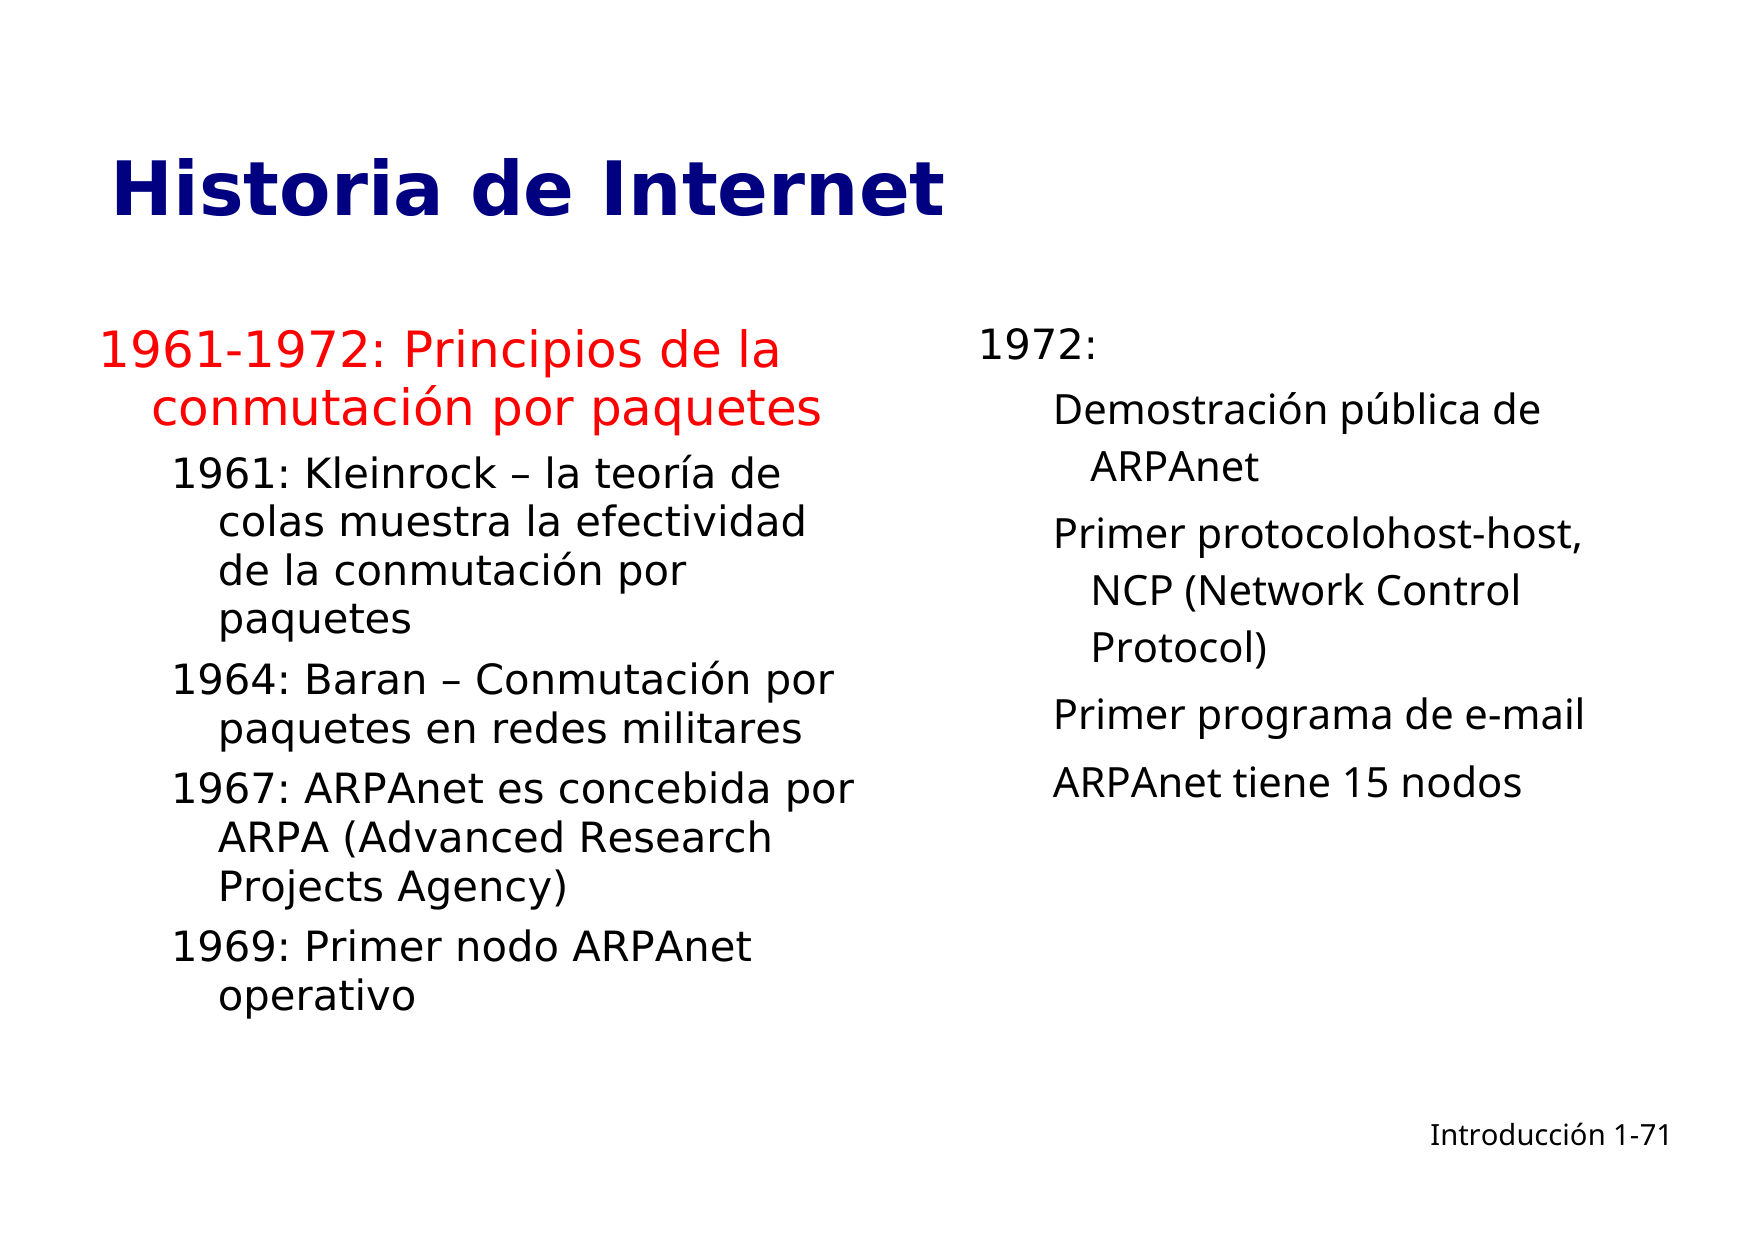

# Historia de Internet
1961-1972: Principios de la conmutación por paquetes
1961: Kleinrock – la teoría de colas muestra la efectividad de la conmutación por paquetes
1964: Baran – Conmutación por paquetes en redes militares
1967: ARPAnet es concebida por ARPA (Advanced Research Projects Agency)
1969: Primer nodo ARPAnet operativo
1972:
Demostración pública de ARPAnet
Primer protocolohost-host, NCP (Network Control Protocol)
Primer programa de e-mail
ARPAnet tiene 15 nodos